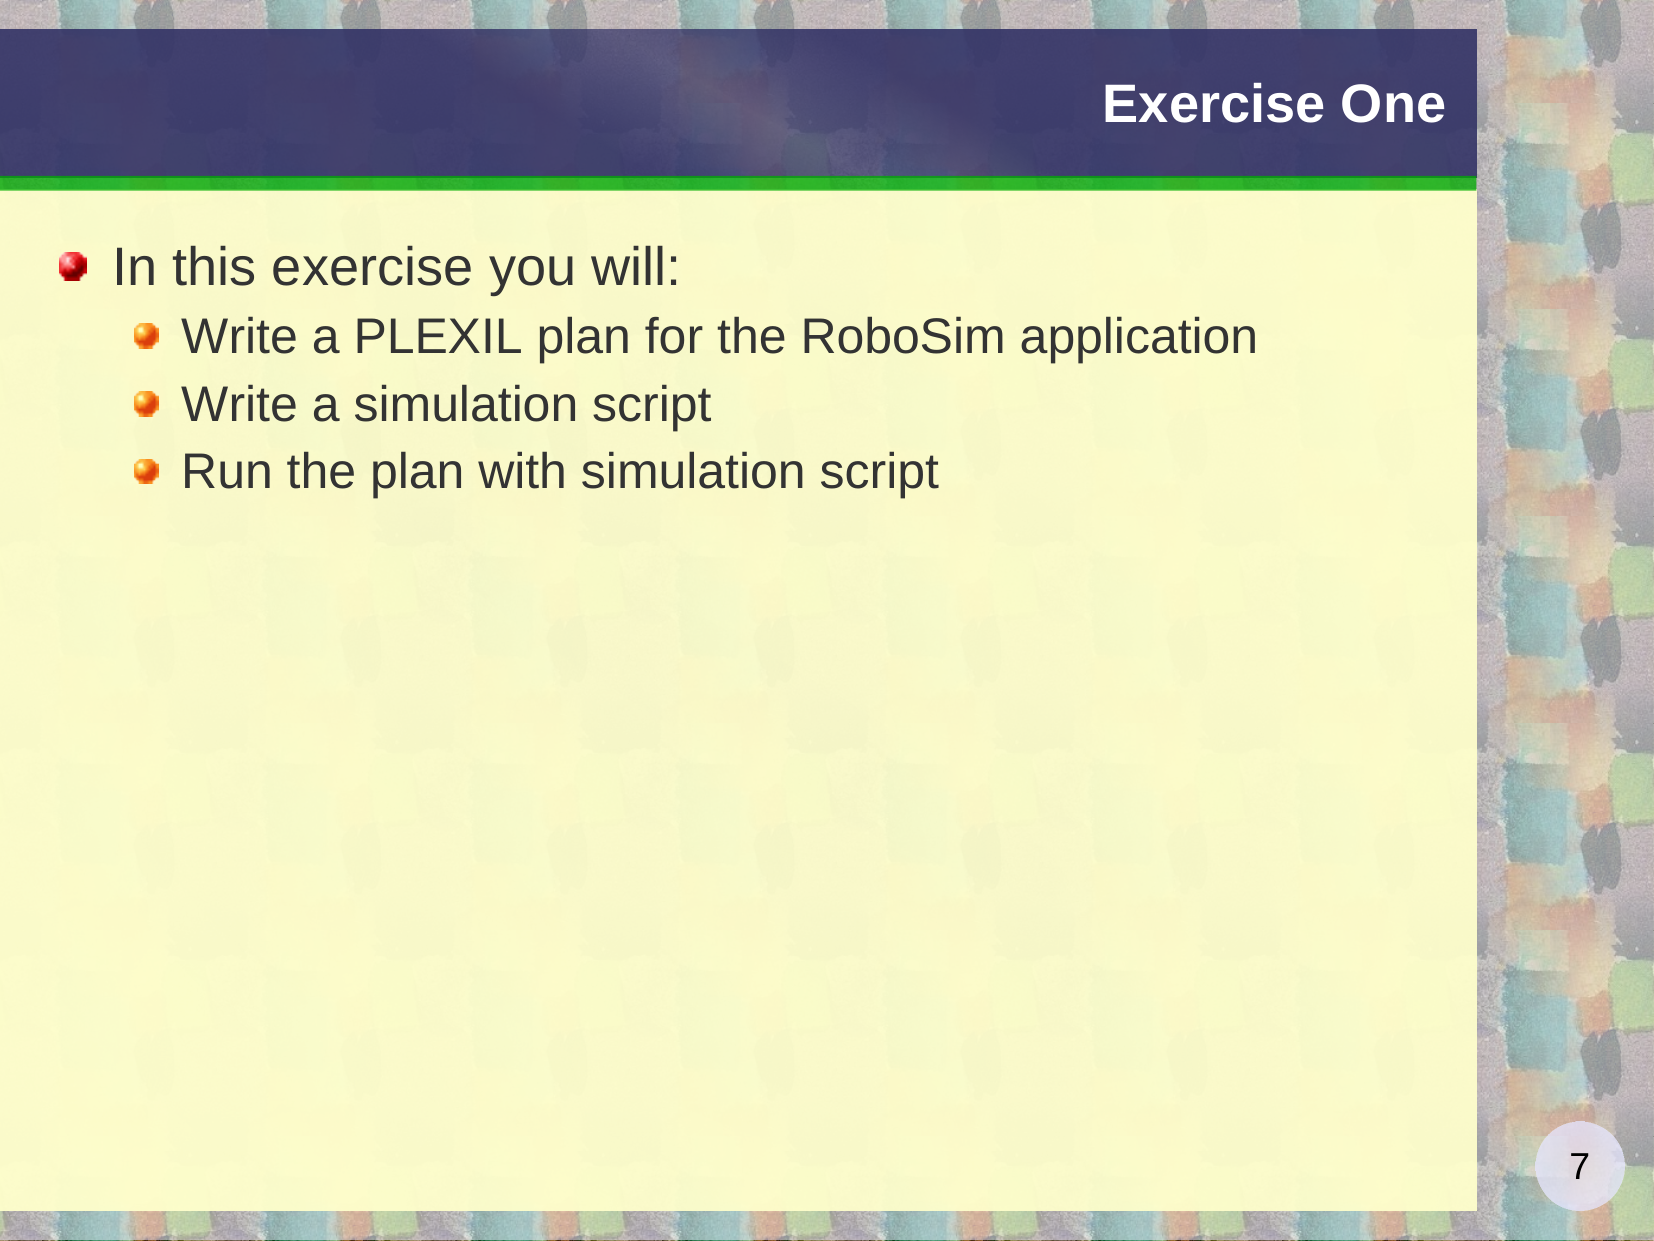

# Exercise One
In this exercise you will:
Write a PLEXIL plan for the RoboSim application
Write a simulation script
Run the plan with simulation script